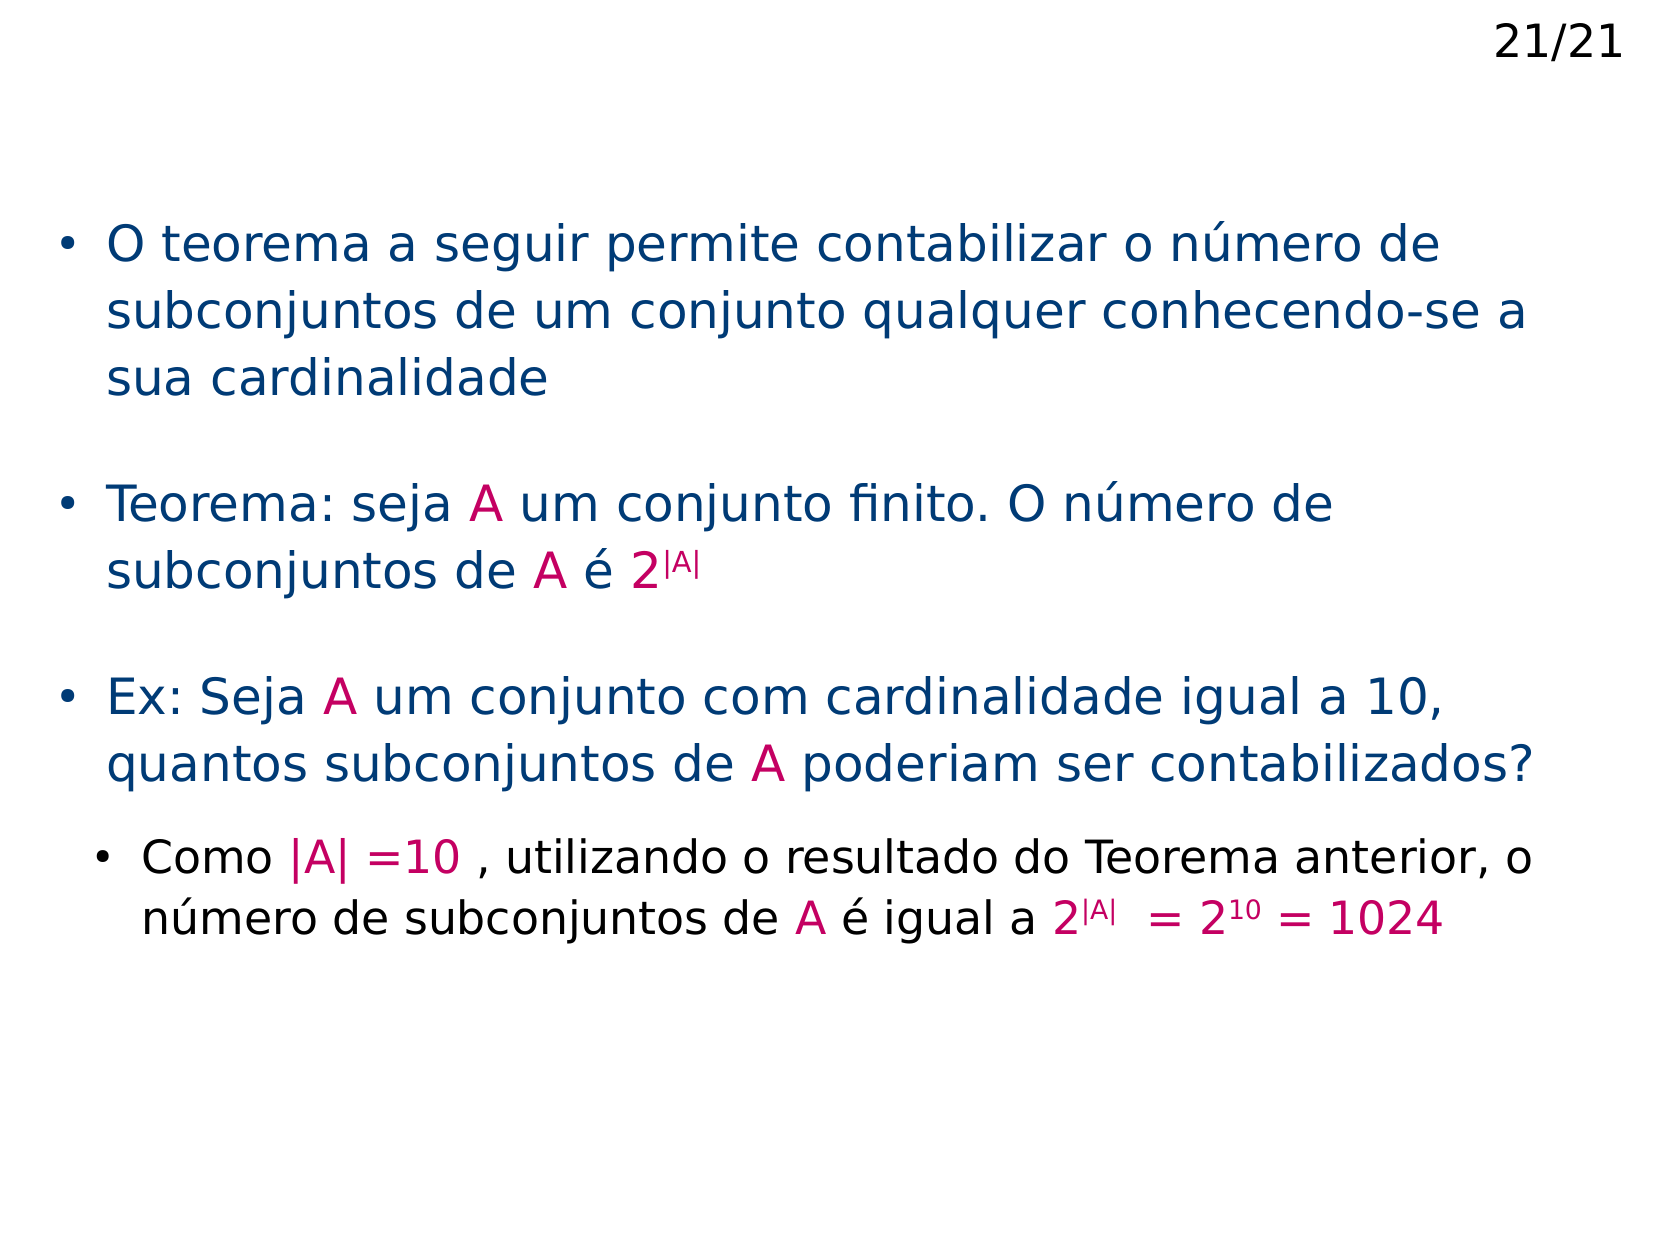

21
#
O teorema a seguir permite contabilizar o número de subconjuntos de um conjunto qualquer conhecendo-se a sua cardinalidade
Teorema: seja A um conjunto finito. O número de subconjuntos de A é 2|A|
Ex: Seja A um conjunto com cardinalidade igual a 10, quantos subconjuntos de A poderiam ser contabilizados?
Como |A| =10 , utilizando o resultado do Teorema anterior, o número de subconjuntos de A é igual a 2|A| = 210 = 1024